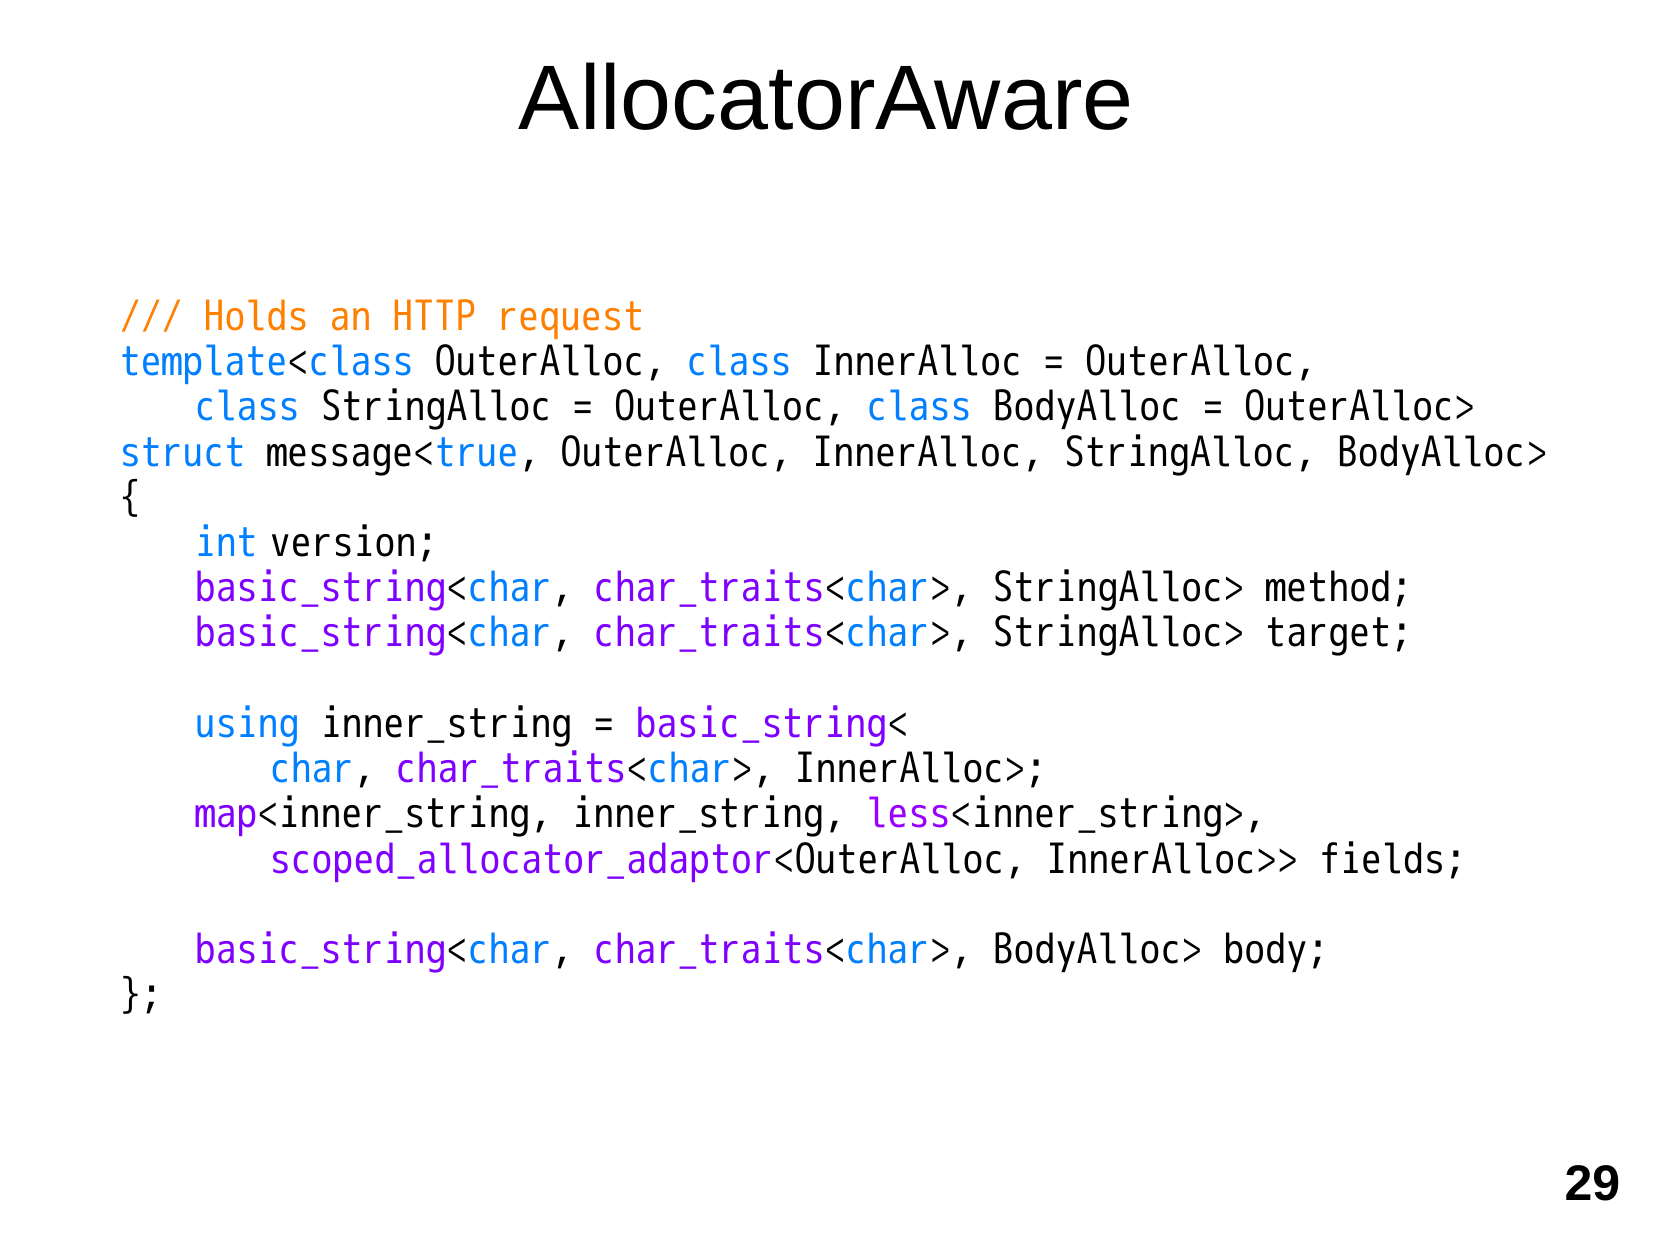

# AllocatorAware
/// Holds an HTTP request
template<class OuterAlloc, class InnerAlloc = OuterAlloc,
	class StringAlloc = OuterAlloc, class BodyAlloc = OuterAlloc>
struct message<true, OuterAlloc, InnerAlloc, StringAlloc, BodyAlloc>
{
	int	version;
	basic_string<char, char_traits<char>, StringAlloc> method;
	basic_string<char, char_traits<char>, StringAlloc> target;
	using inner_string = basic_string<
		char, char_traits<char>, InnerAlloc>;
	map<inner_string, inner_string, less<inner_string>,
		scoped_allocator_adaptor<OuterAlloc, InnerAlloc>> fields;
	basic_string<char, char_traits<char>, BodyAlloc> body;
};
29